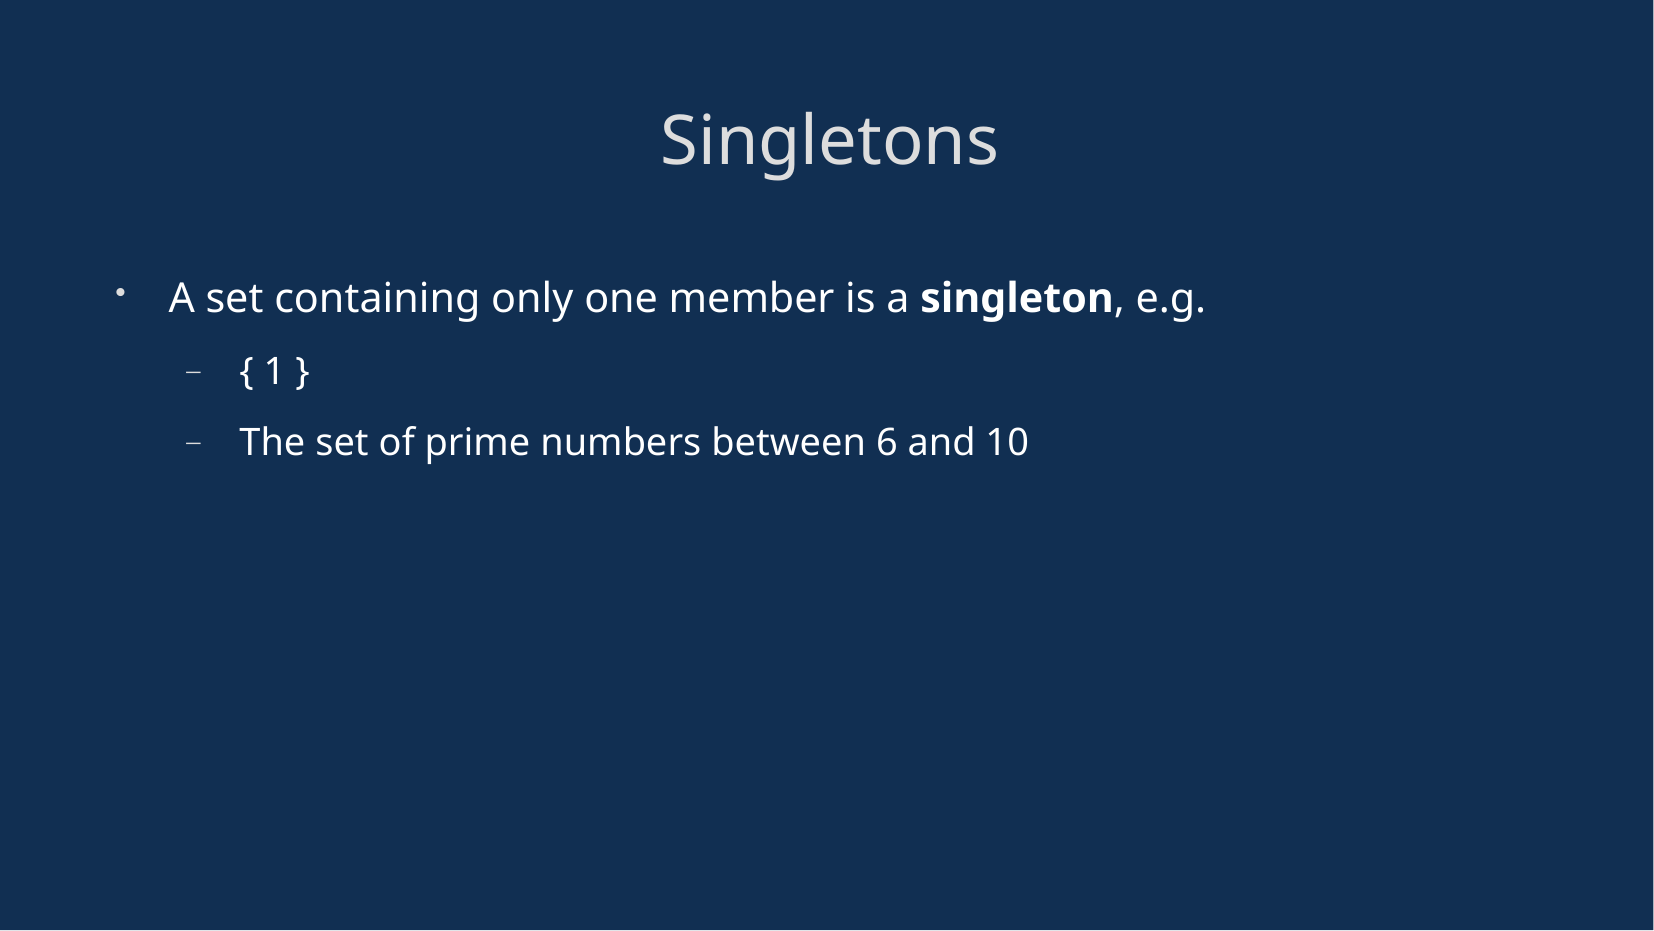

# Singletons
A set containing only one member is a singleton, e.g.
{ 1 }
The set of prime numbers between 6 and 10